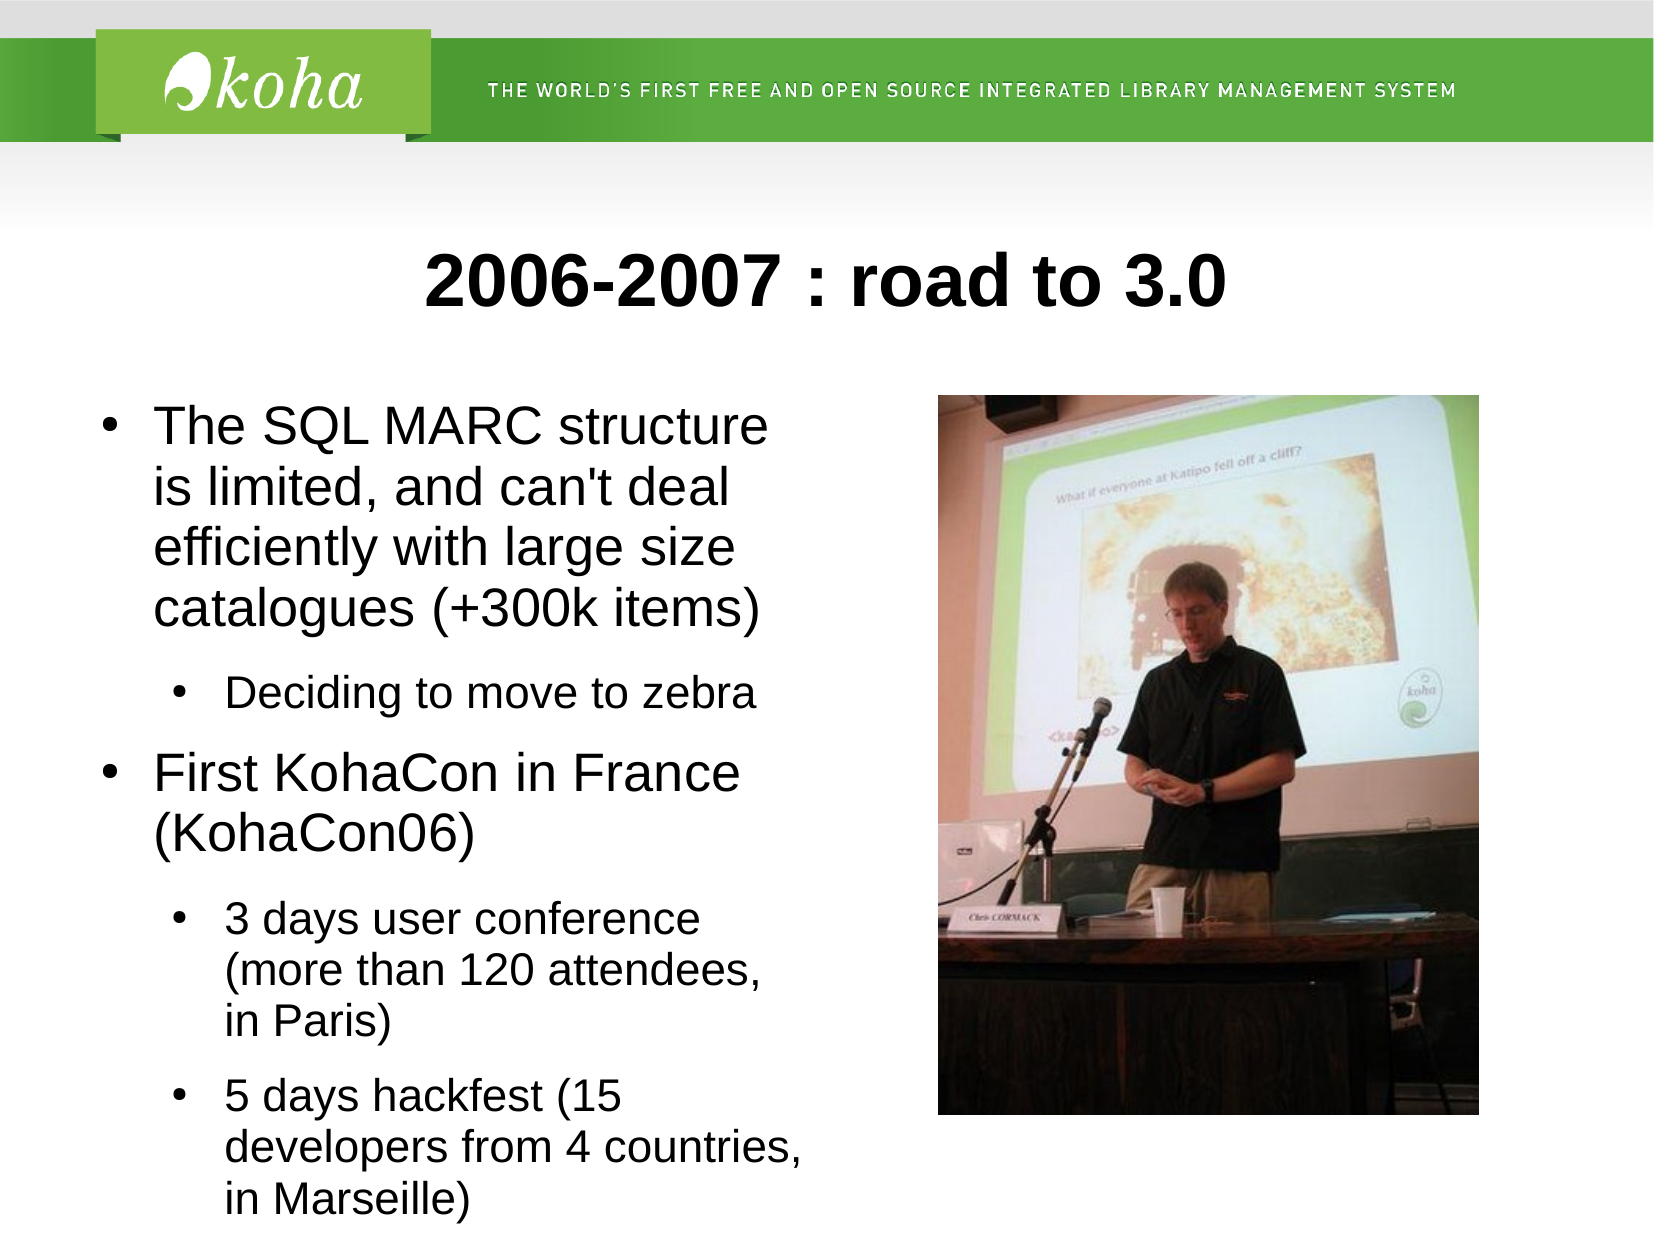

# 2006-2007 : road to 3.0
The SQL MARC structure is limited, and can't deal efficiently with large size catalogues (+300k items)
Deciding to move to zebra
First KohaCon in France (KohaCon06)
3 days user conference (more than 120 attendees, in Paris)
5 days hackfest (15 developers from 4 countries, in Marseille)